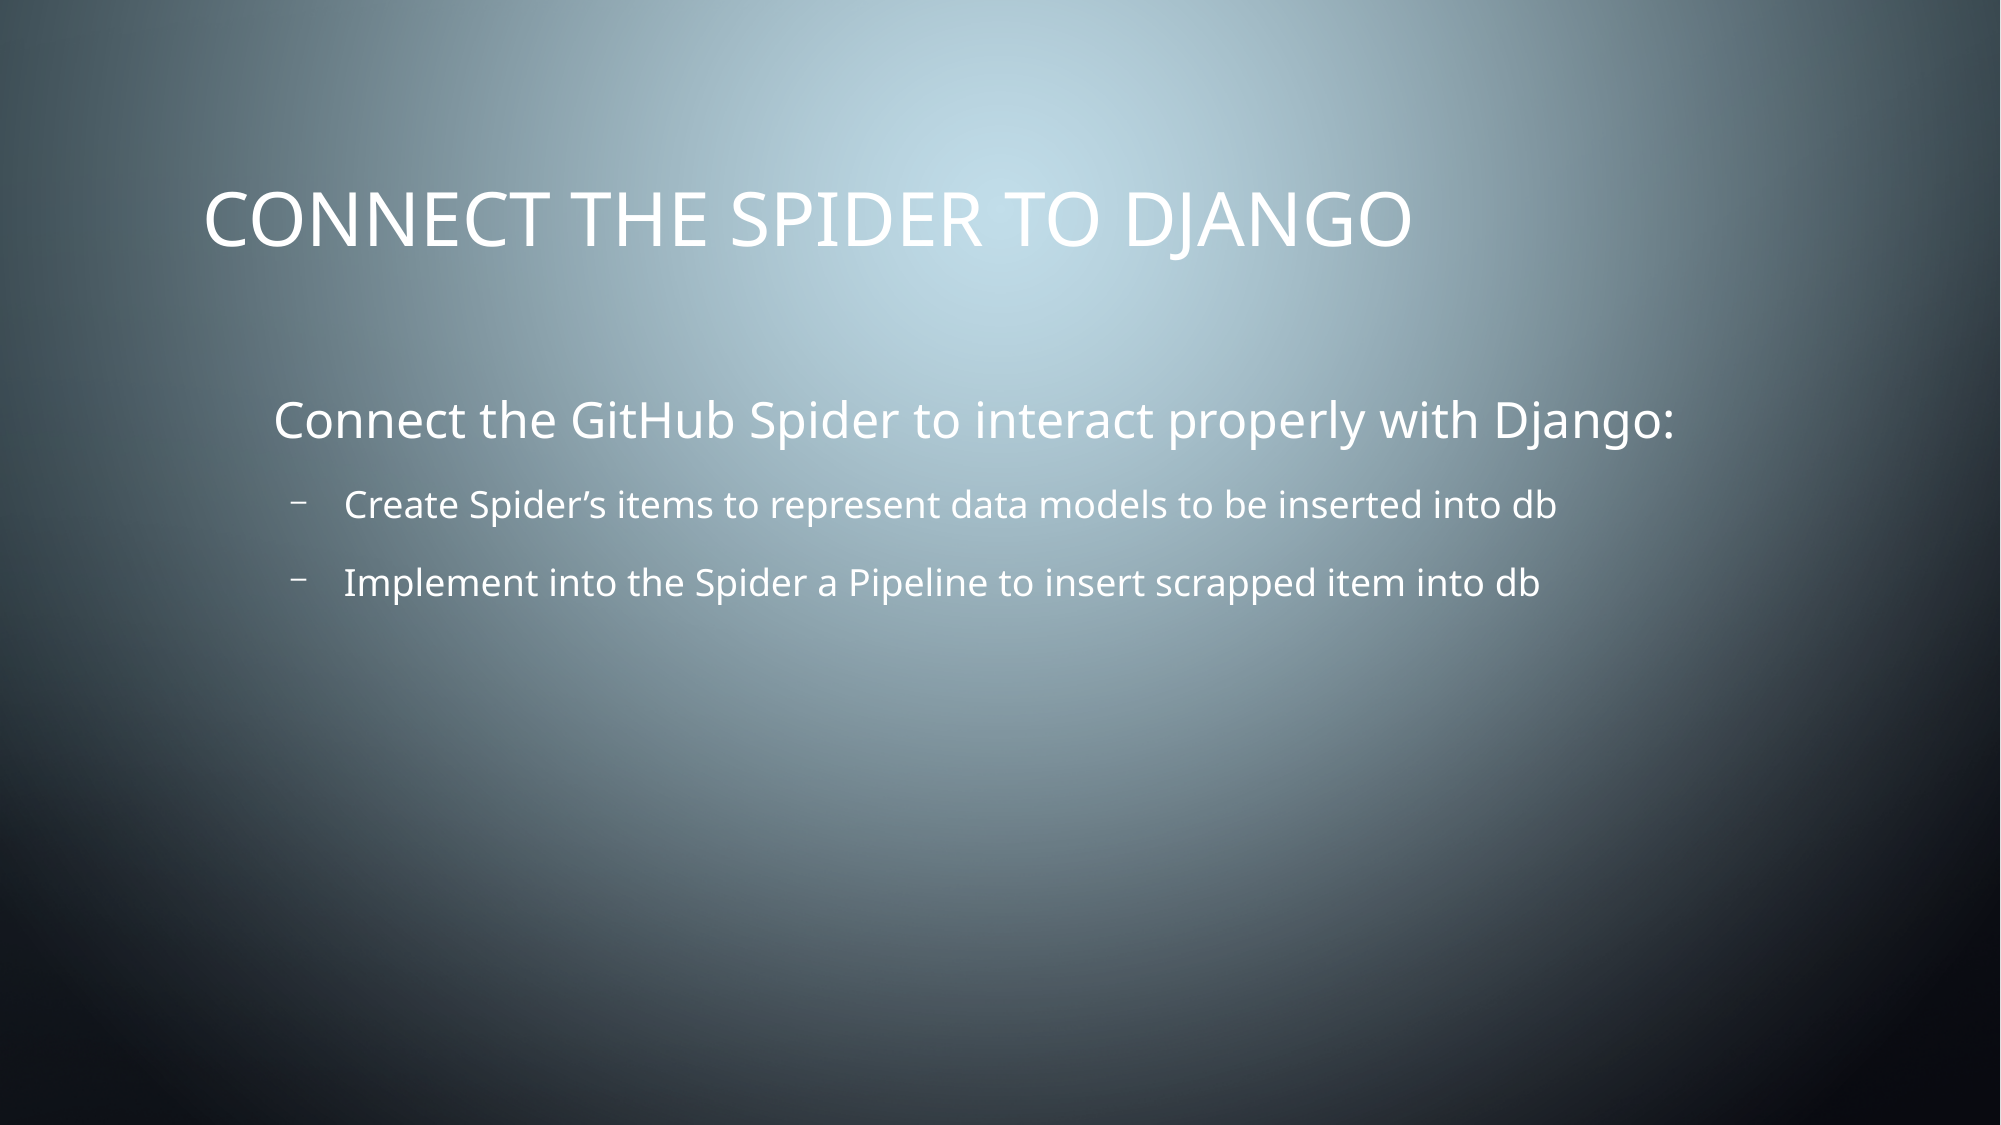

# CONNECT THE SPIDER TO DJANGO
Connect the GitHub Spider to interact properly with Django:
Create Spider’s items to represent data models to be inserted into db
Implement into the Spider a Pipeline to insert scrapped item into db